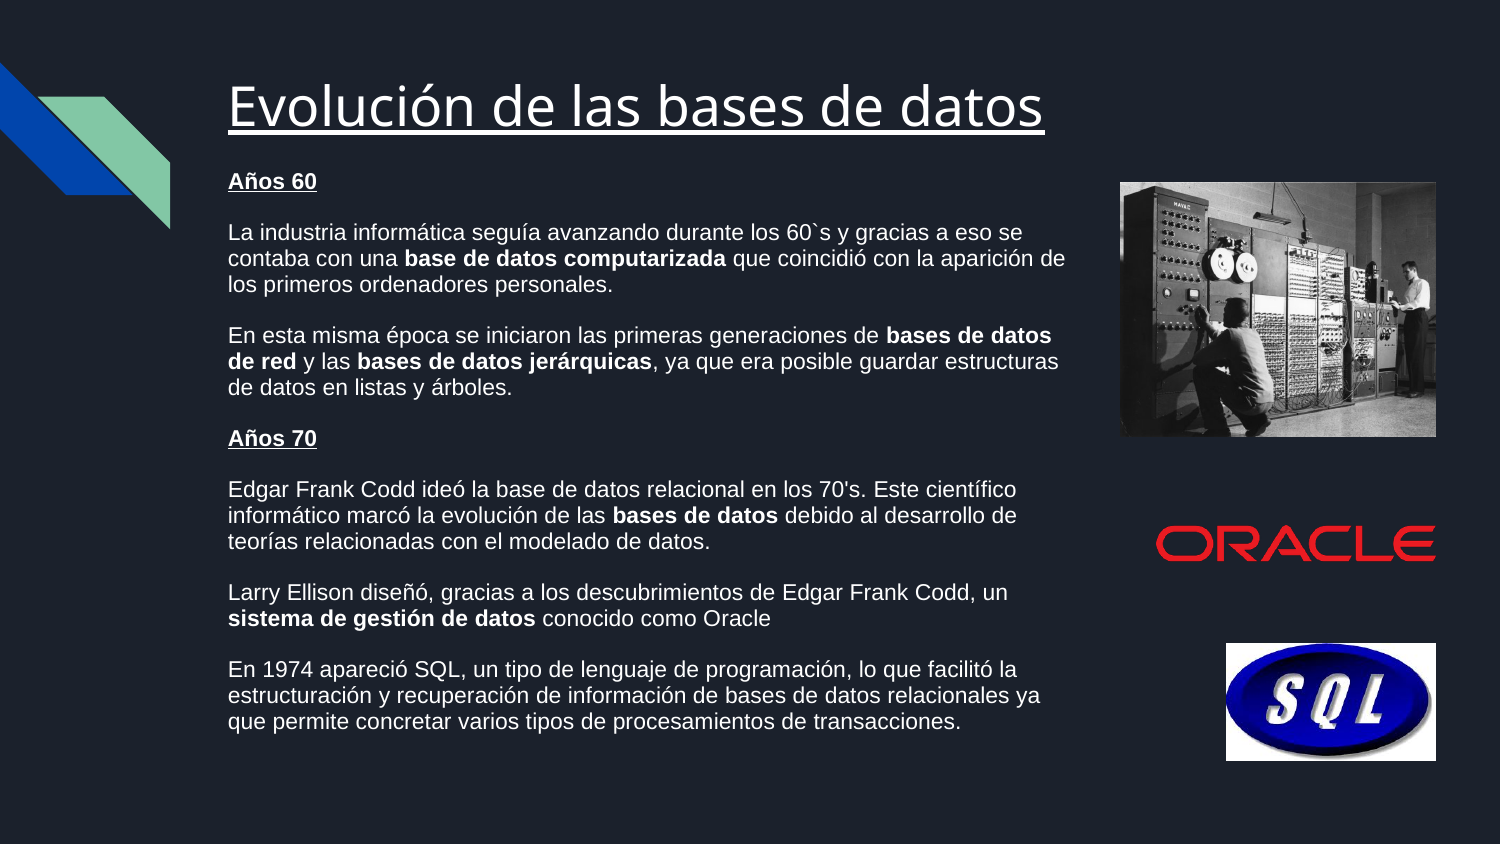

# Evolución de las bases de datos
Años 60
La industria informática seguía avanzando durante los 60`s y gracias a eso se contaba con una base de datos computarizada que coincidió con la aparición de los primeros ordenadores personales.
En esta misma época se iniciaron las primeras generaciones de bases de datos de red y las bases de datos jerárquicas, ya que era posible guardar estructuras de datos en listas y árboles.
Años 70
Edgar Frank Codd ideó la base de datos relacional en los 70's. Este científico informático marcó la evolución de las bases de datos debido al desarrollo de teorías relacionadas con el modelado de datos.
Larry Ellison diseñó, gracias a los descubrimientos de Edgar Frank Codd, un sistema de gestión de datos conocido como Oracle
En 1974 apareció SQL, un tipo de lenguaje de programación, lo que facilitó la estructuración y recuperación de información de bases de datos relacionales ya que permite concretar varios tipos de procesamientos de transacciones.